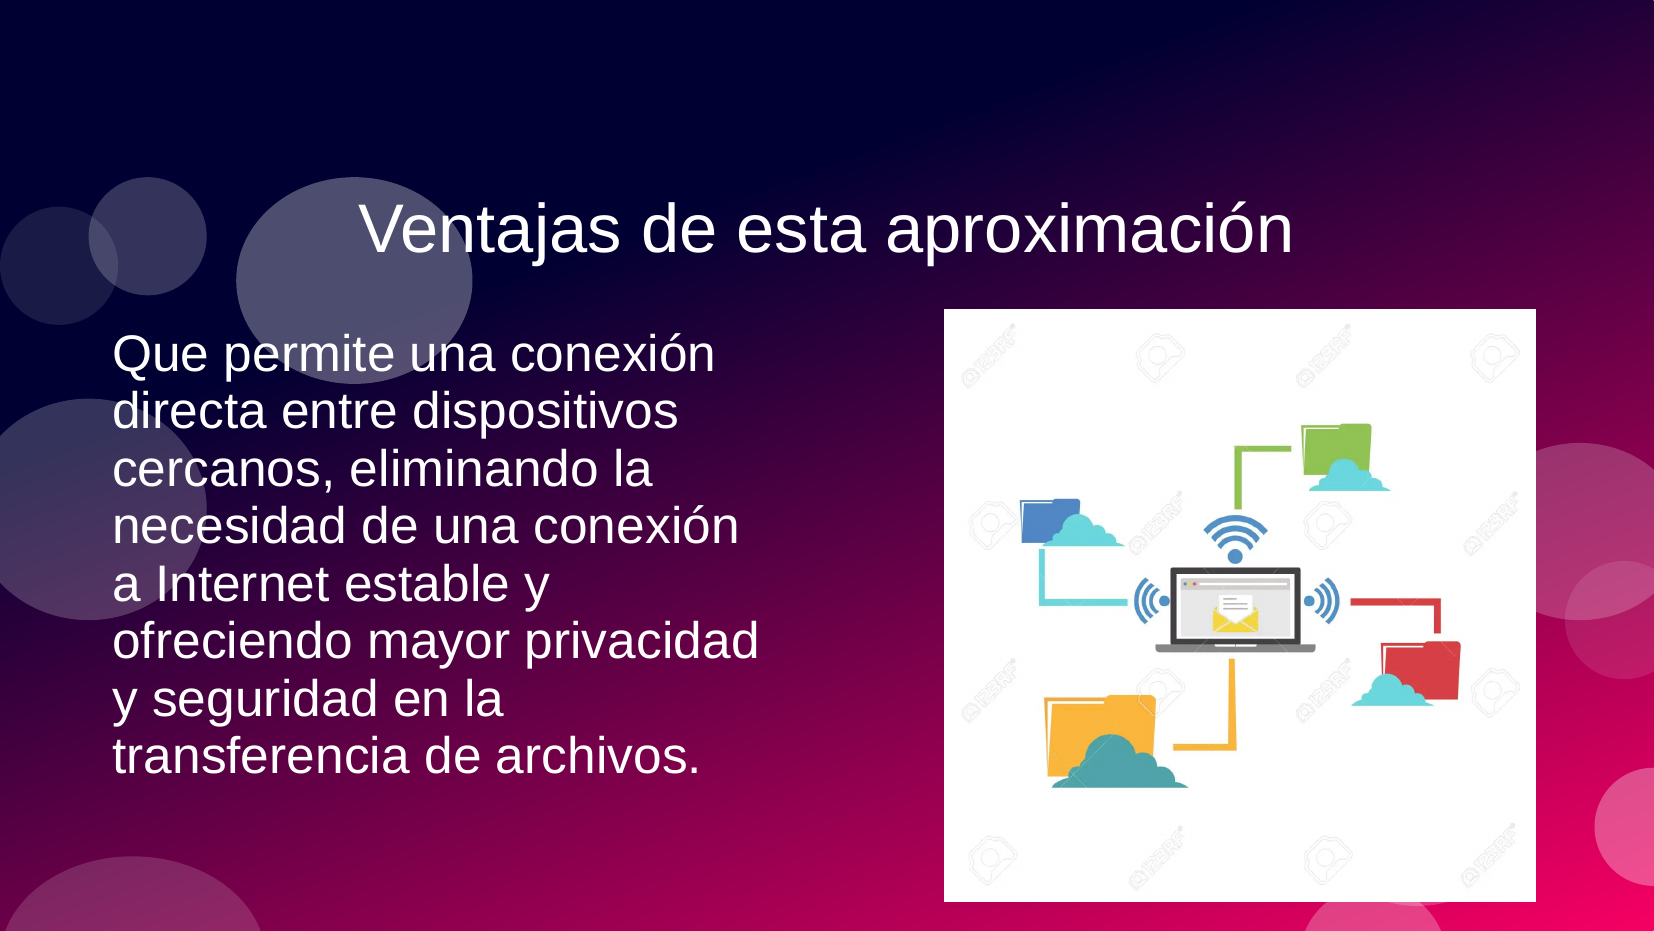

# Ventajas de esta aproximación
Que permite una conexión directa entre dispositivos cercanos, eliminando la necesidad de una conexión a Internet estable y ofreciendo mayor privacidad y seguridad en la transferencia de archivos.